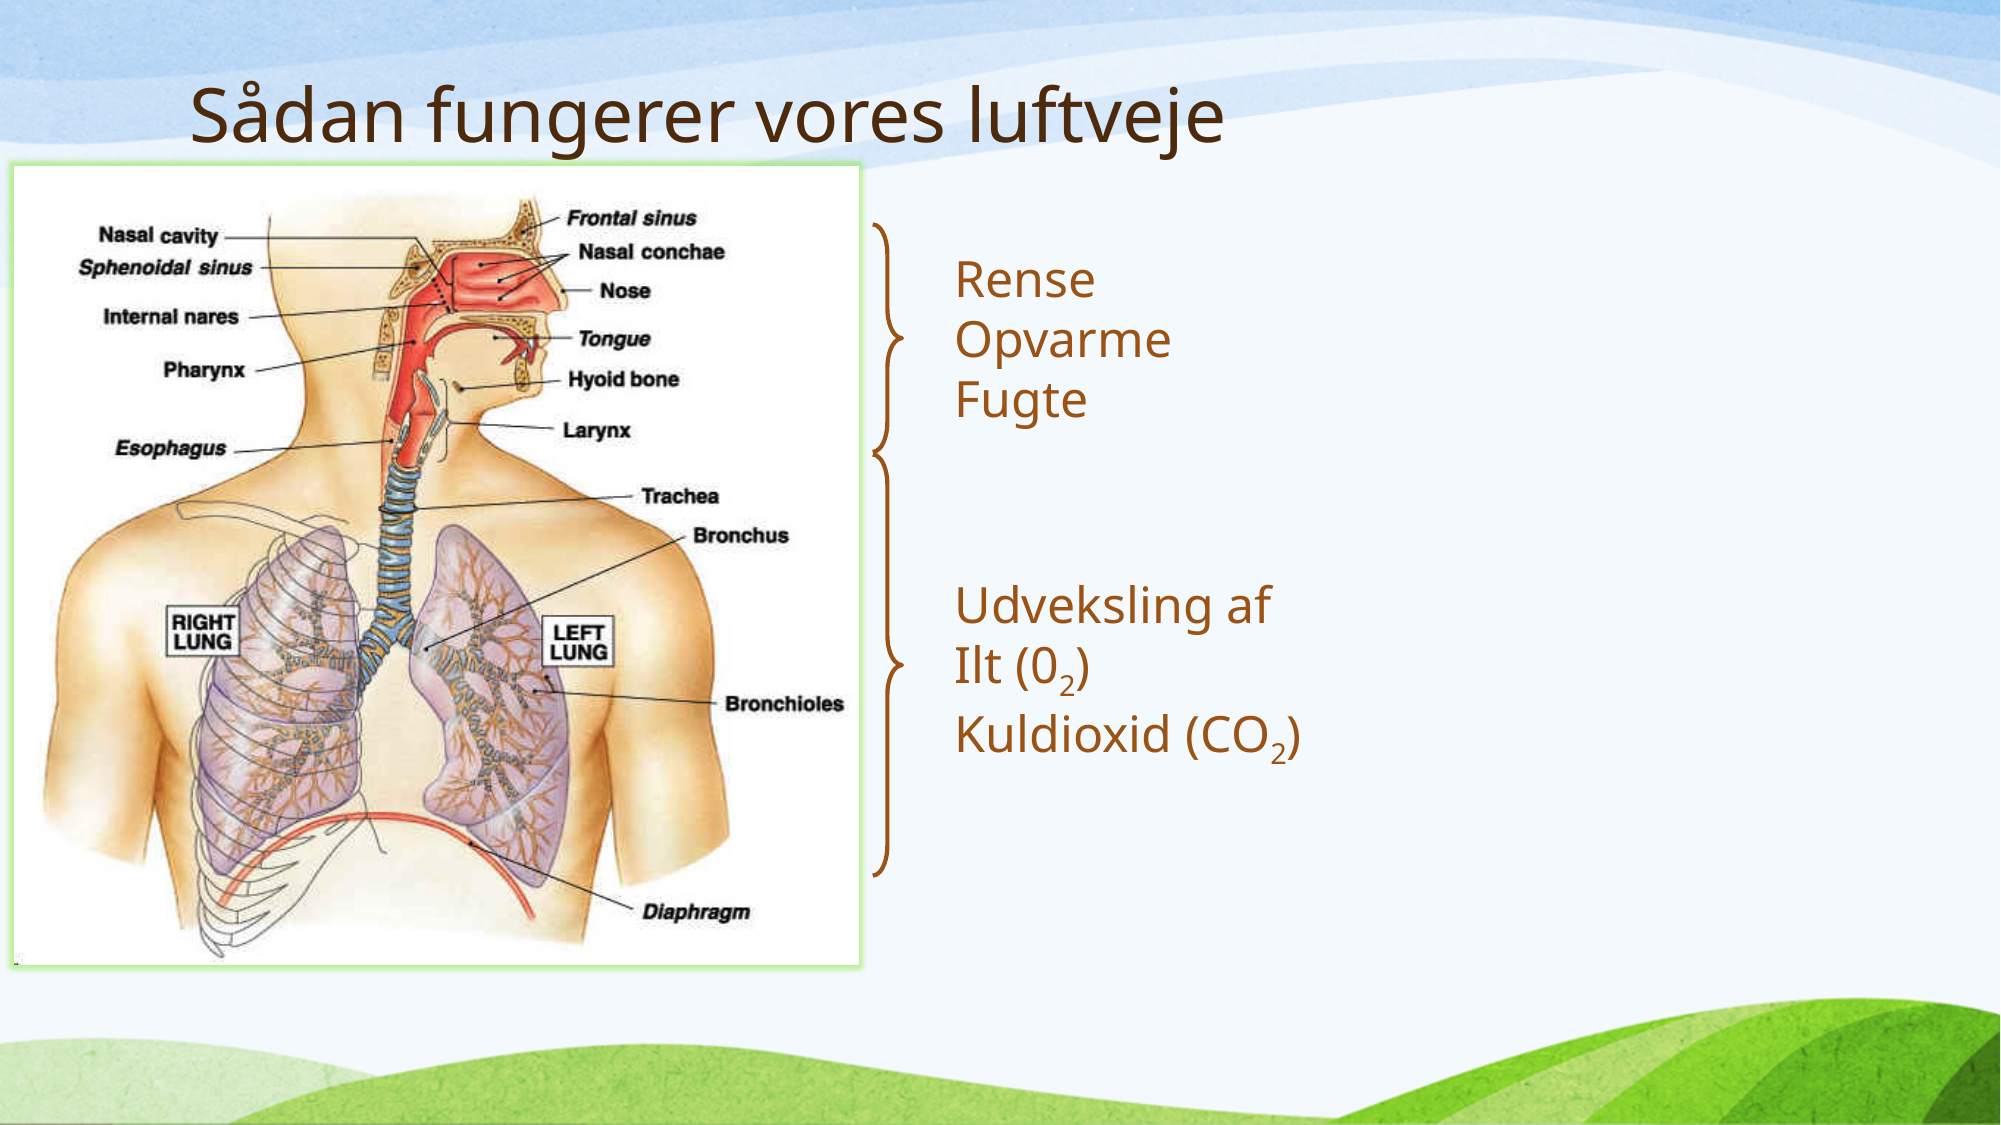

# Sådan fungerer vores luftveje
Rense
Opvarme
Fugte
Udveksling af
Ilt (02)
Kuldioxid (CO2)